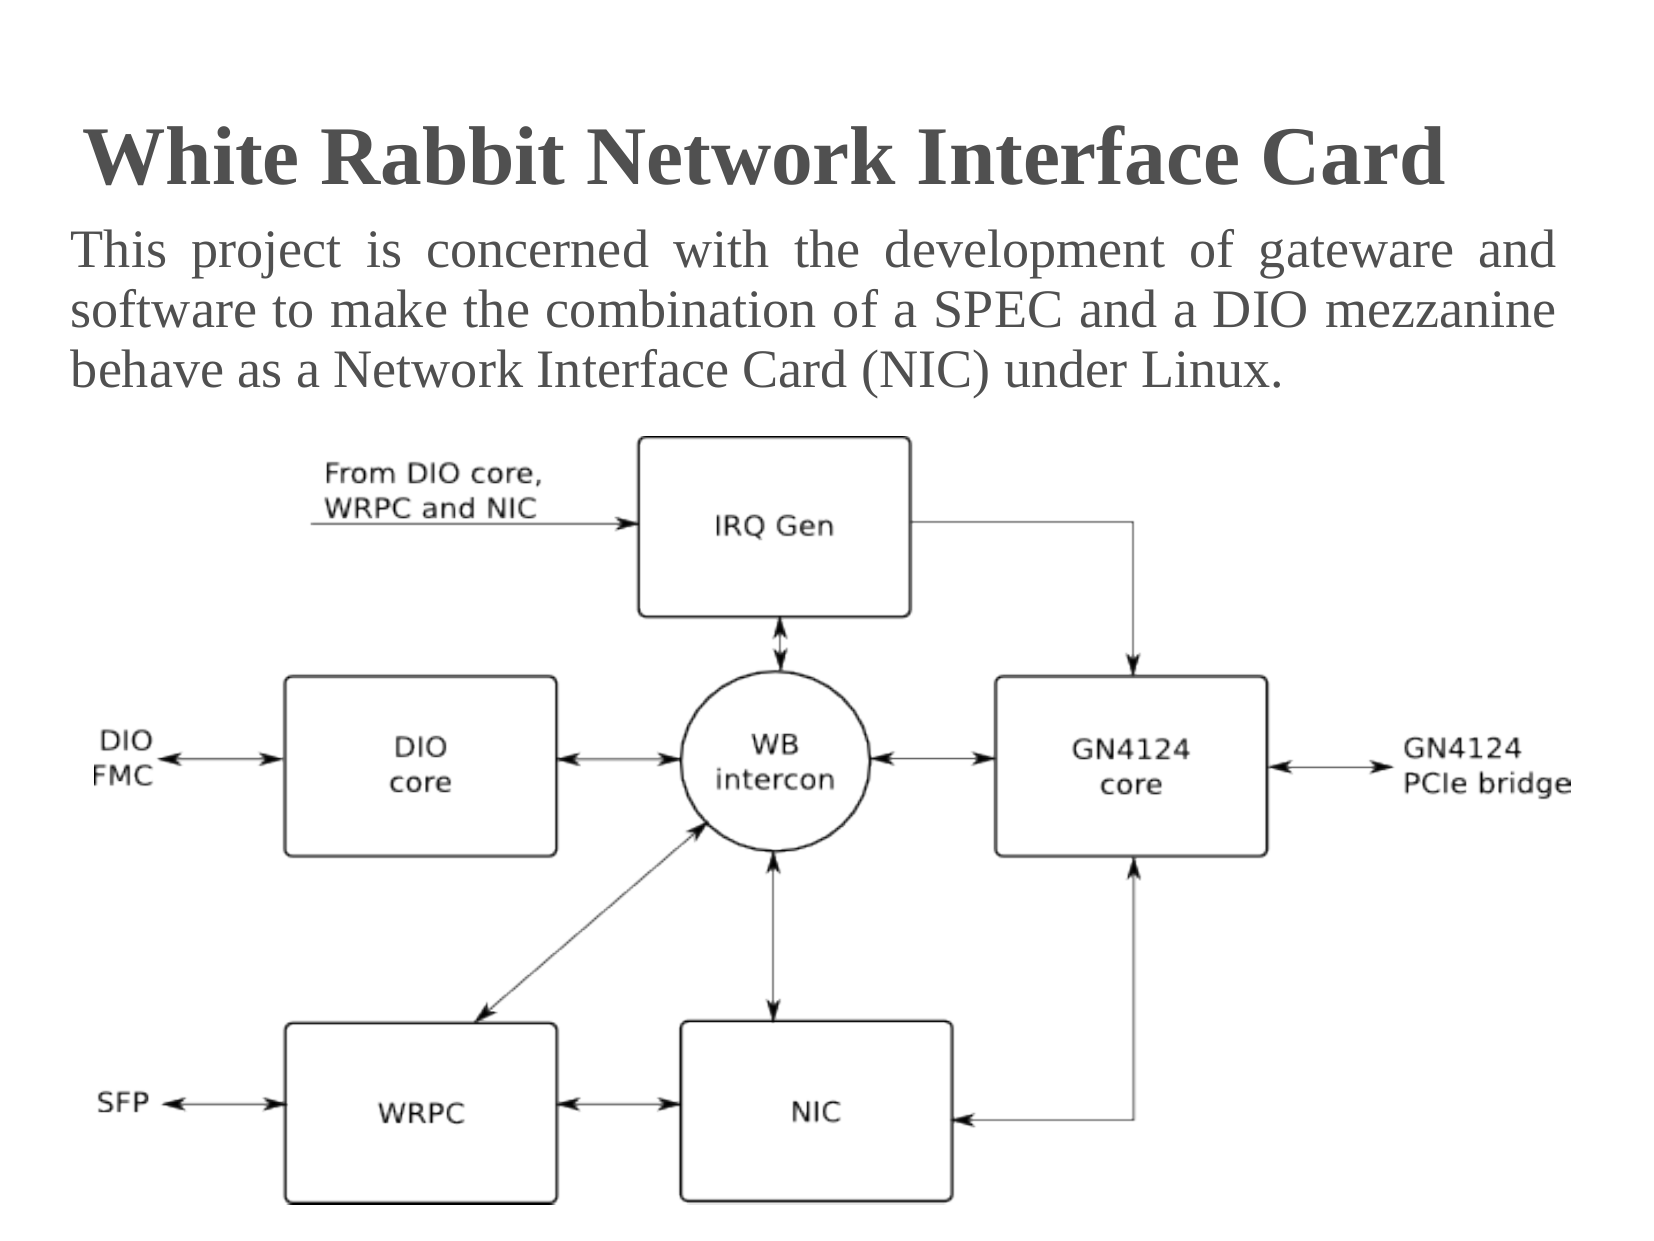

# White Rabbit Network Interface Card
This project is concerned with the development of gateware and software to make the combination of a SPEC and a DIO mezzanine behave as a Network Interface Card (NIC) under Linux.